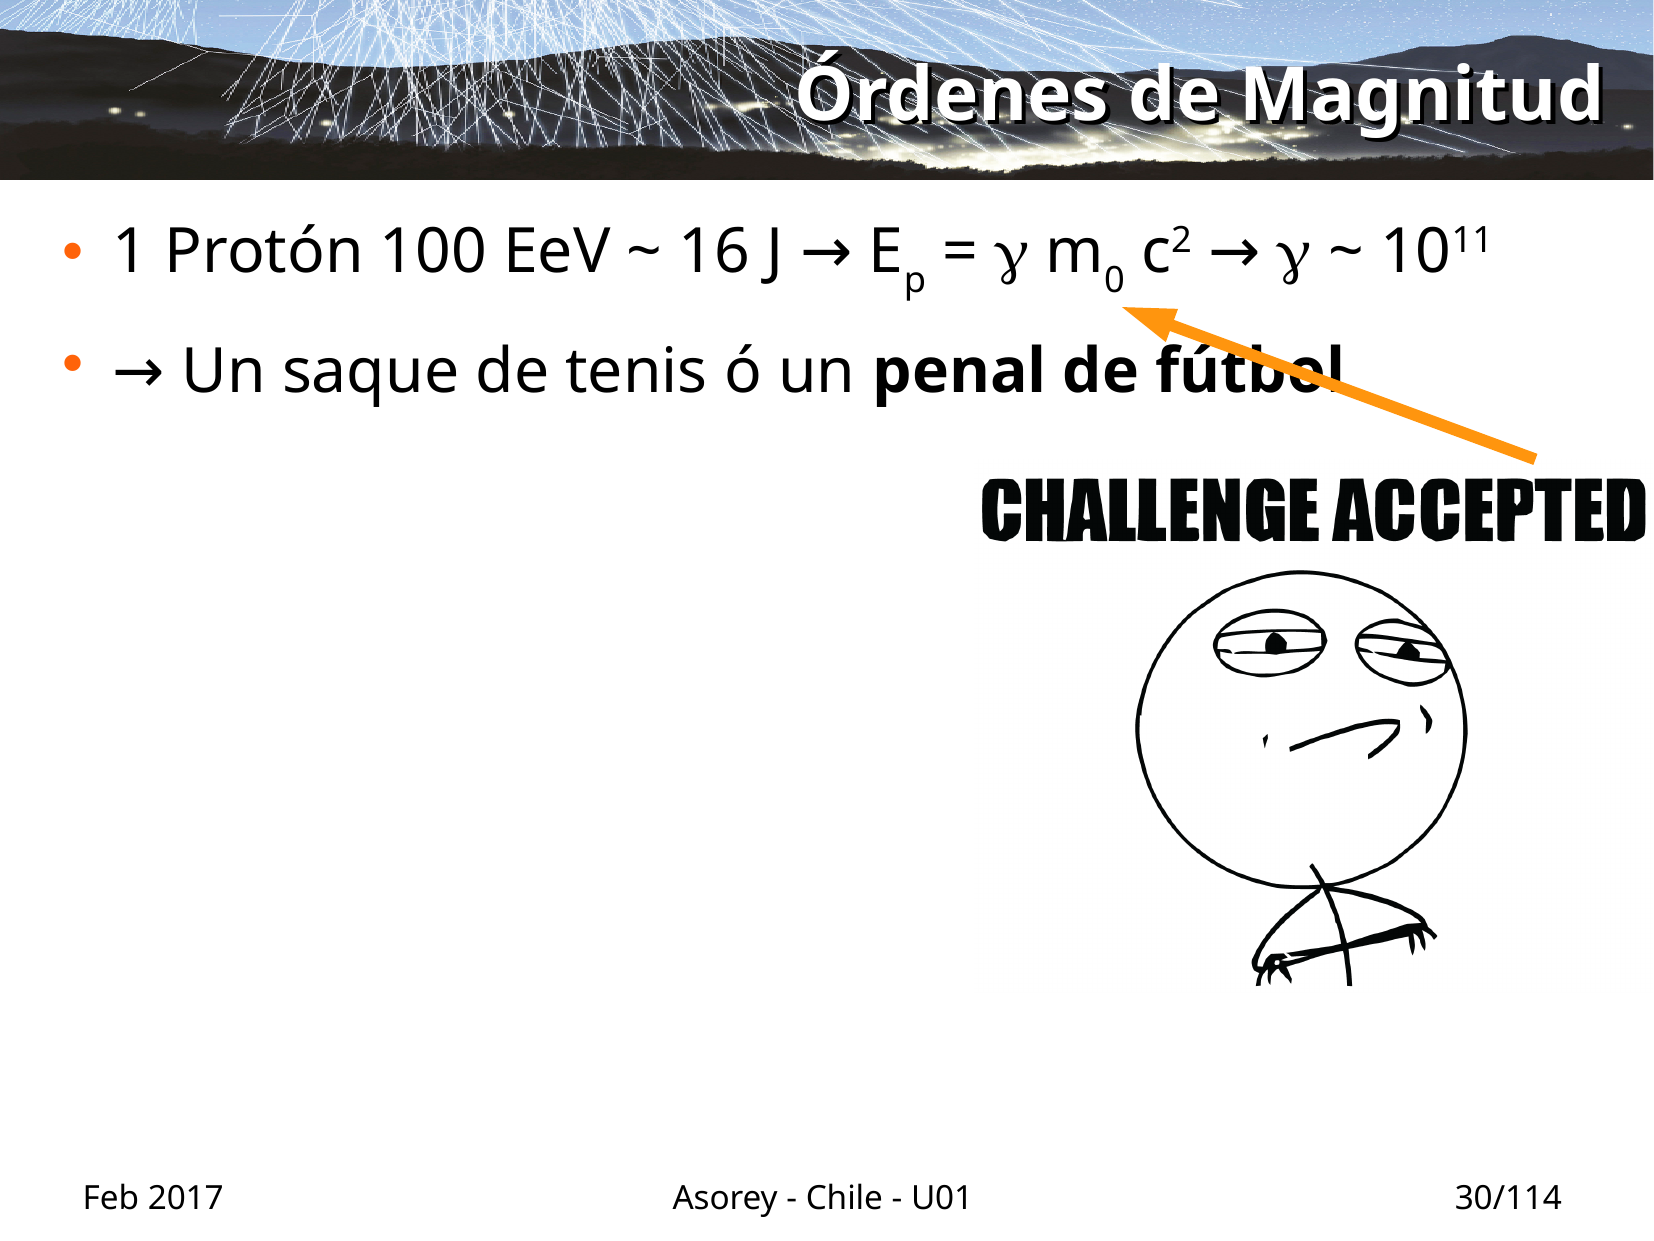

# Órdenes de Magnitud
1 Protón 100 EeV ~ 16 J → Ep =  m0 c2 →  ~ 1011
→ Un saque de tenis ó un penal de fútbol
Feb 2017
Asorey - Chile - U01
30